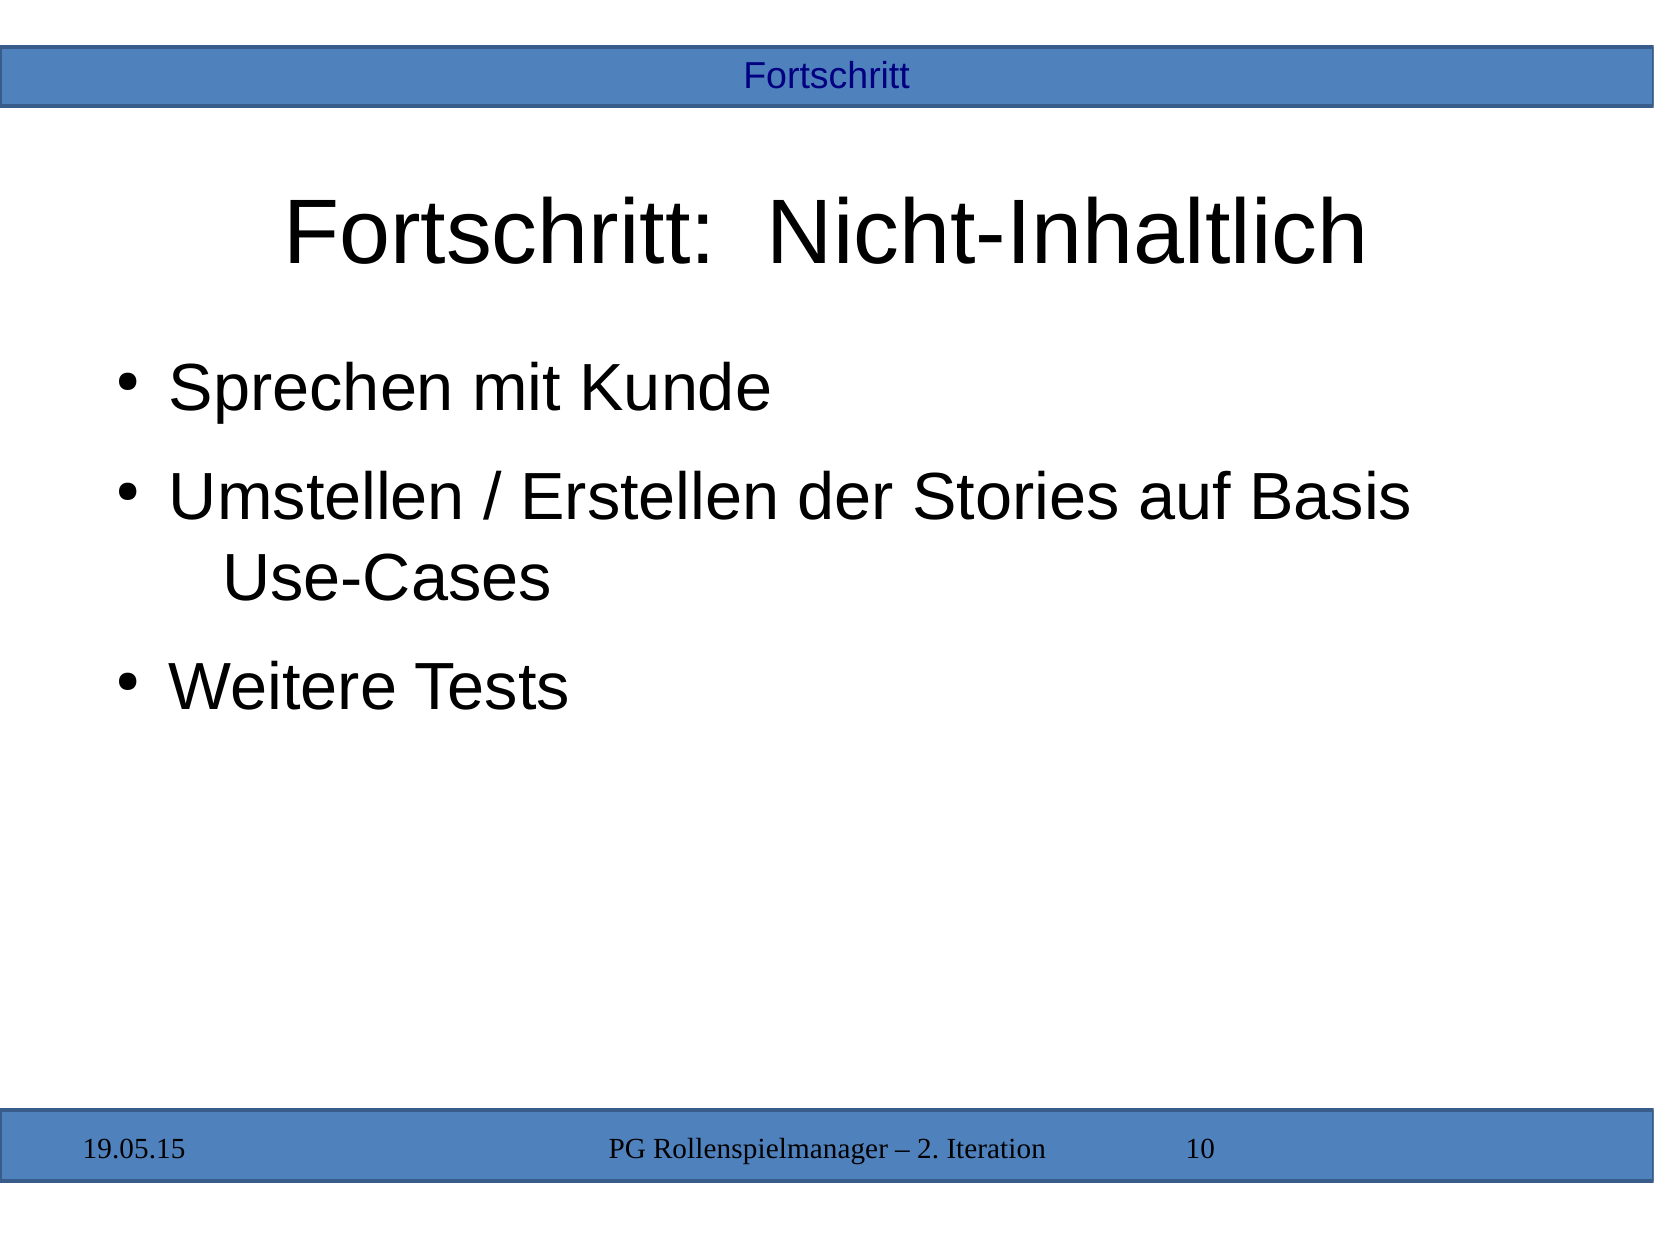

Fortschritt
# Fortschritt: Nicht-Inhaltlich
Sprechen mit Kunde
Umstellen / Erstellen der Stories auf Basis Use-Cases
Weitere Tests
19.05.15
PG Rollenspielmanager – 2. Iteration